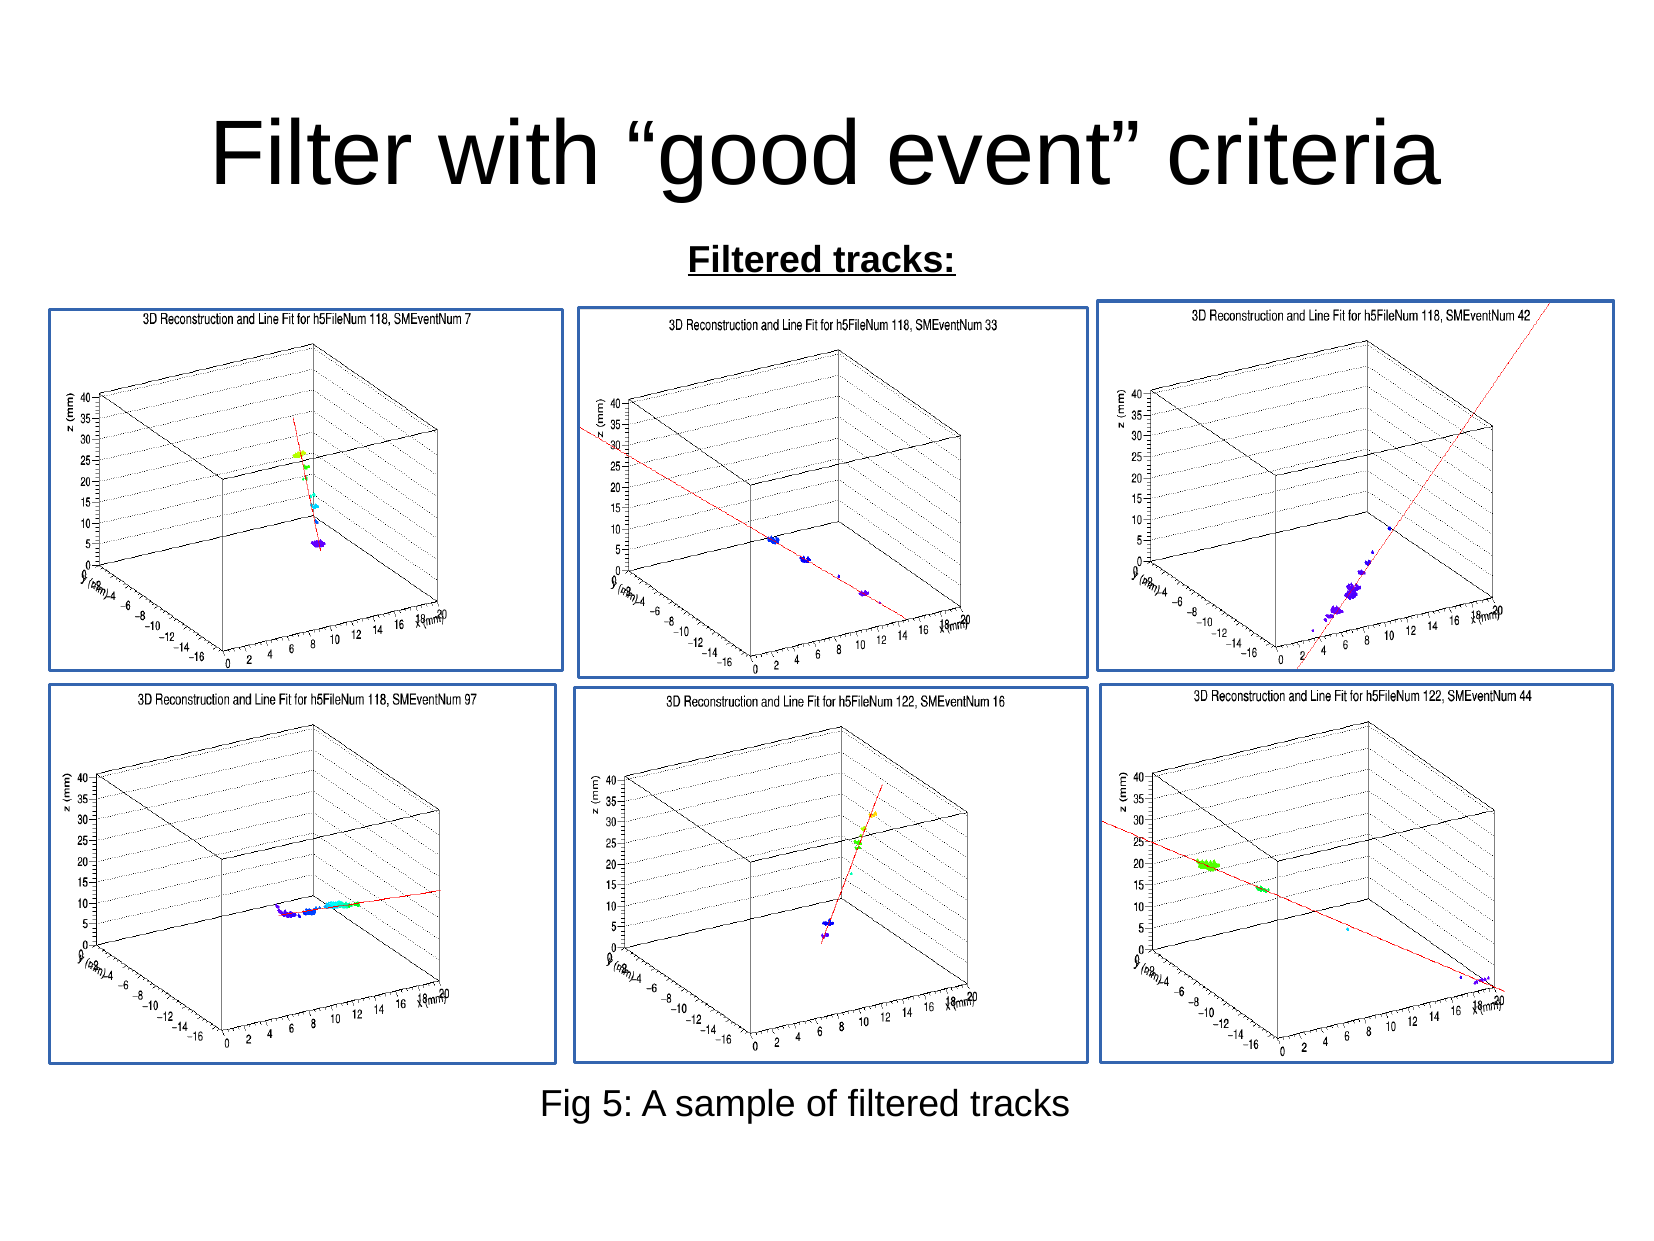

# Filter with “good event” criteria
Filtered tracks:
Fig 5: A sample of filtered tracks